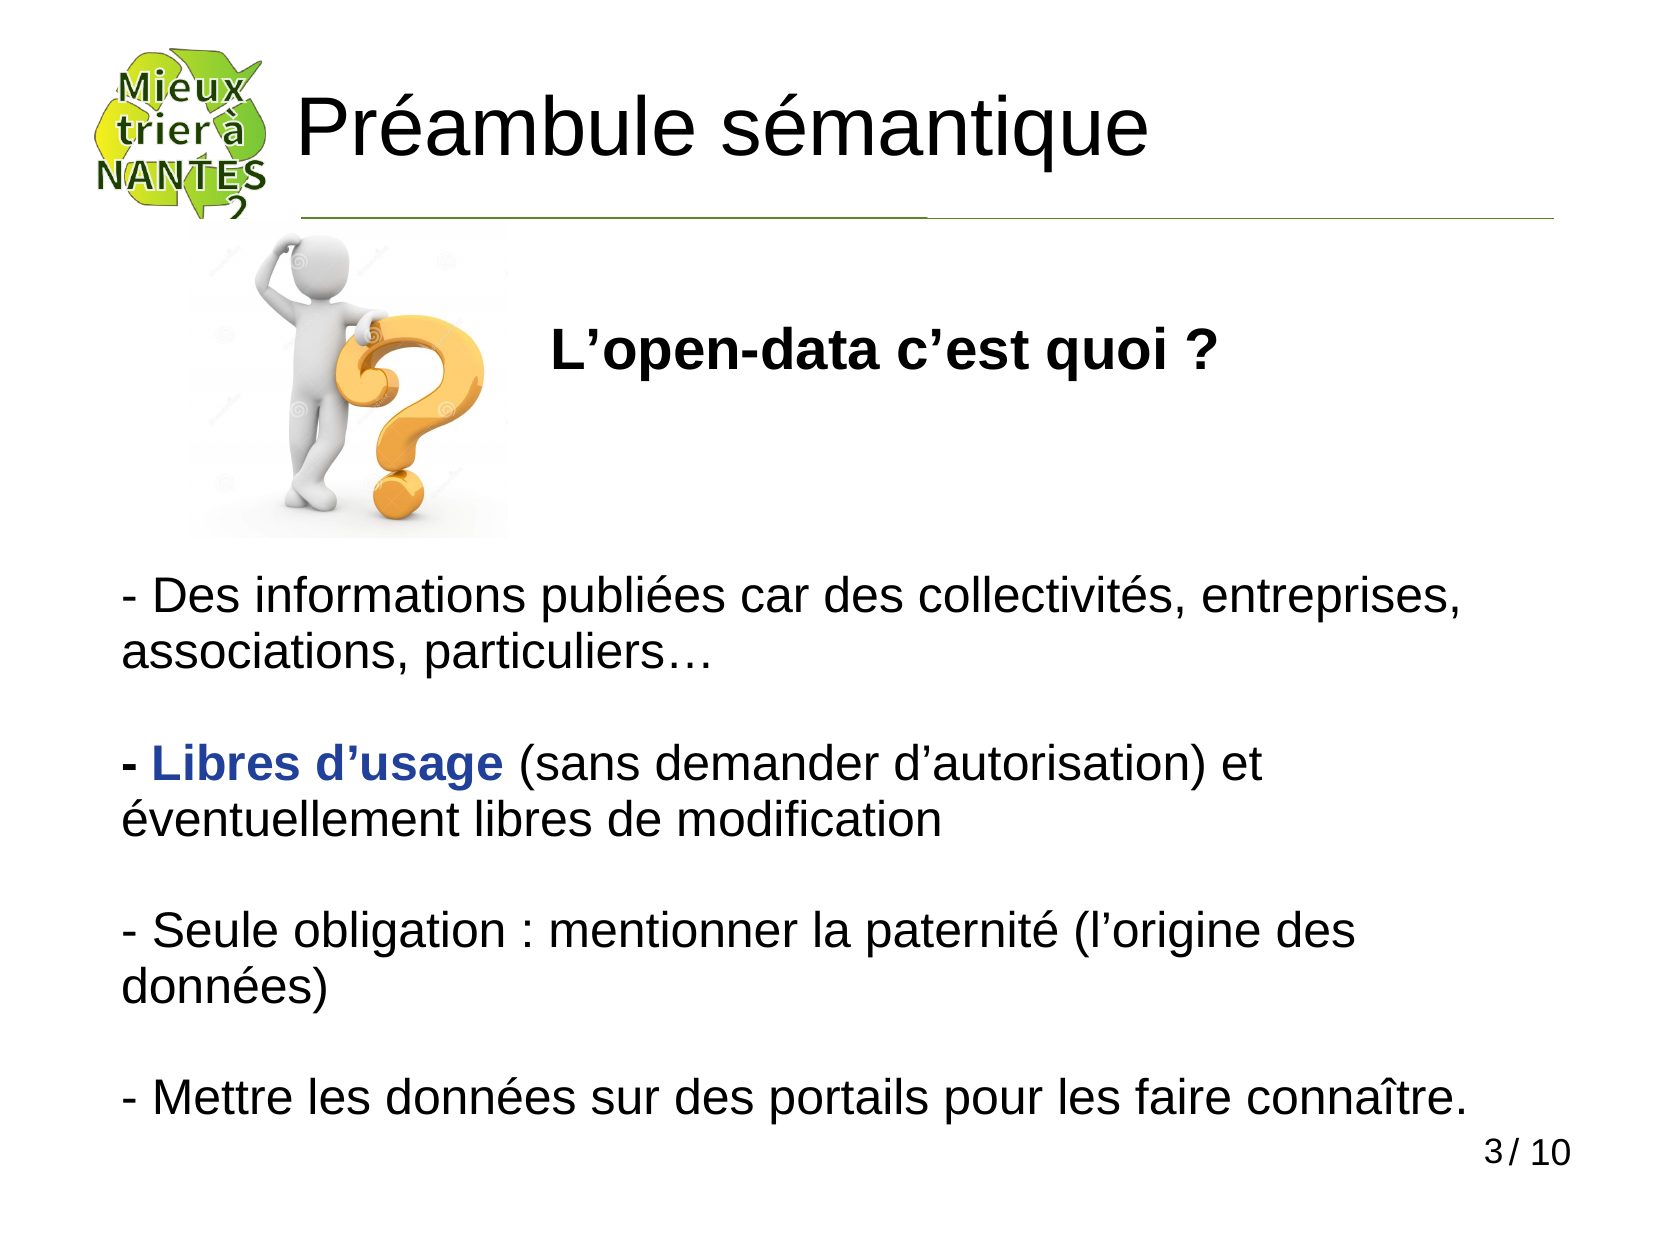

Préambule sémantique
L’open-data c’est quoi ?
- Des informations publiées car des collectivités, entreprises, associations, particuliers…
- Libres d’usage (sans demander d’autorisation) et éventuellement libres de modification
- Seule obligation : mentionner la paternité (l’origine des données)
- Mettre les données sur des portails pour les faire connaître.
/ 10
3